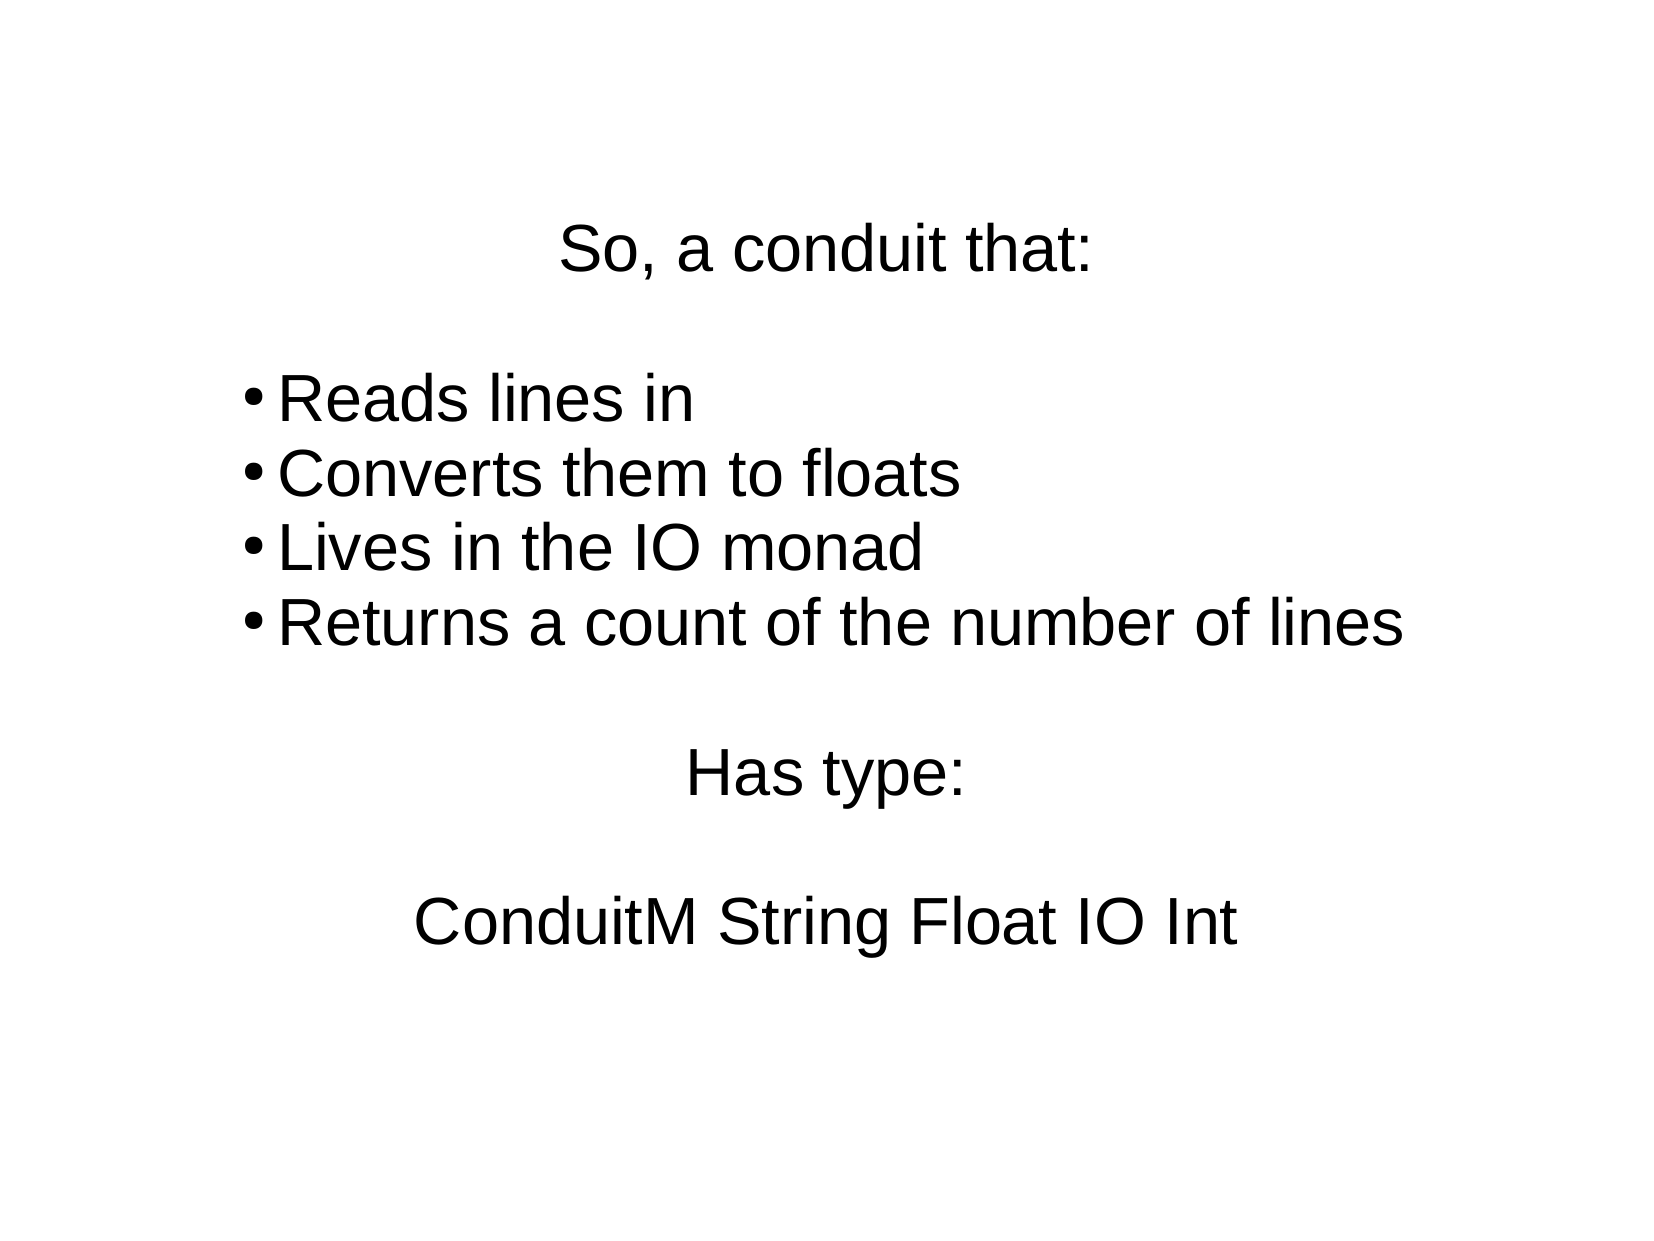

# So, a conduit that:
Reads lines in
Converts them to floats
Lives in the IO monad
Returns a count of the number of lines
Has type:
ConduitM String Float IO Int